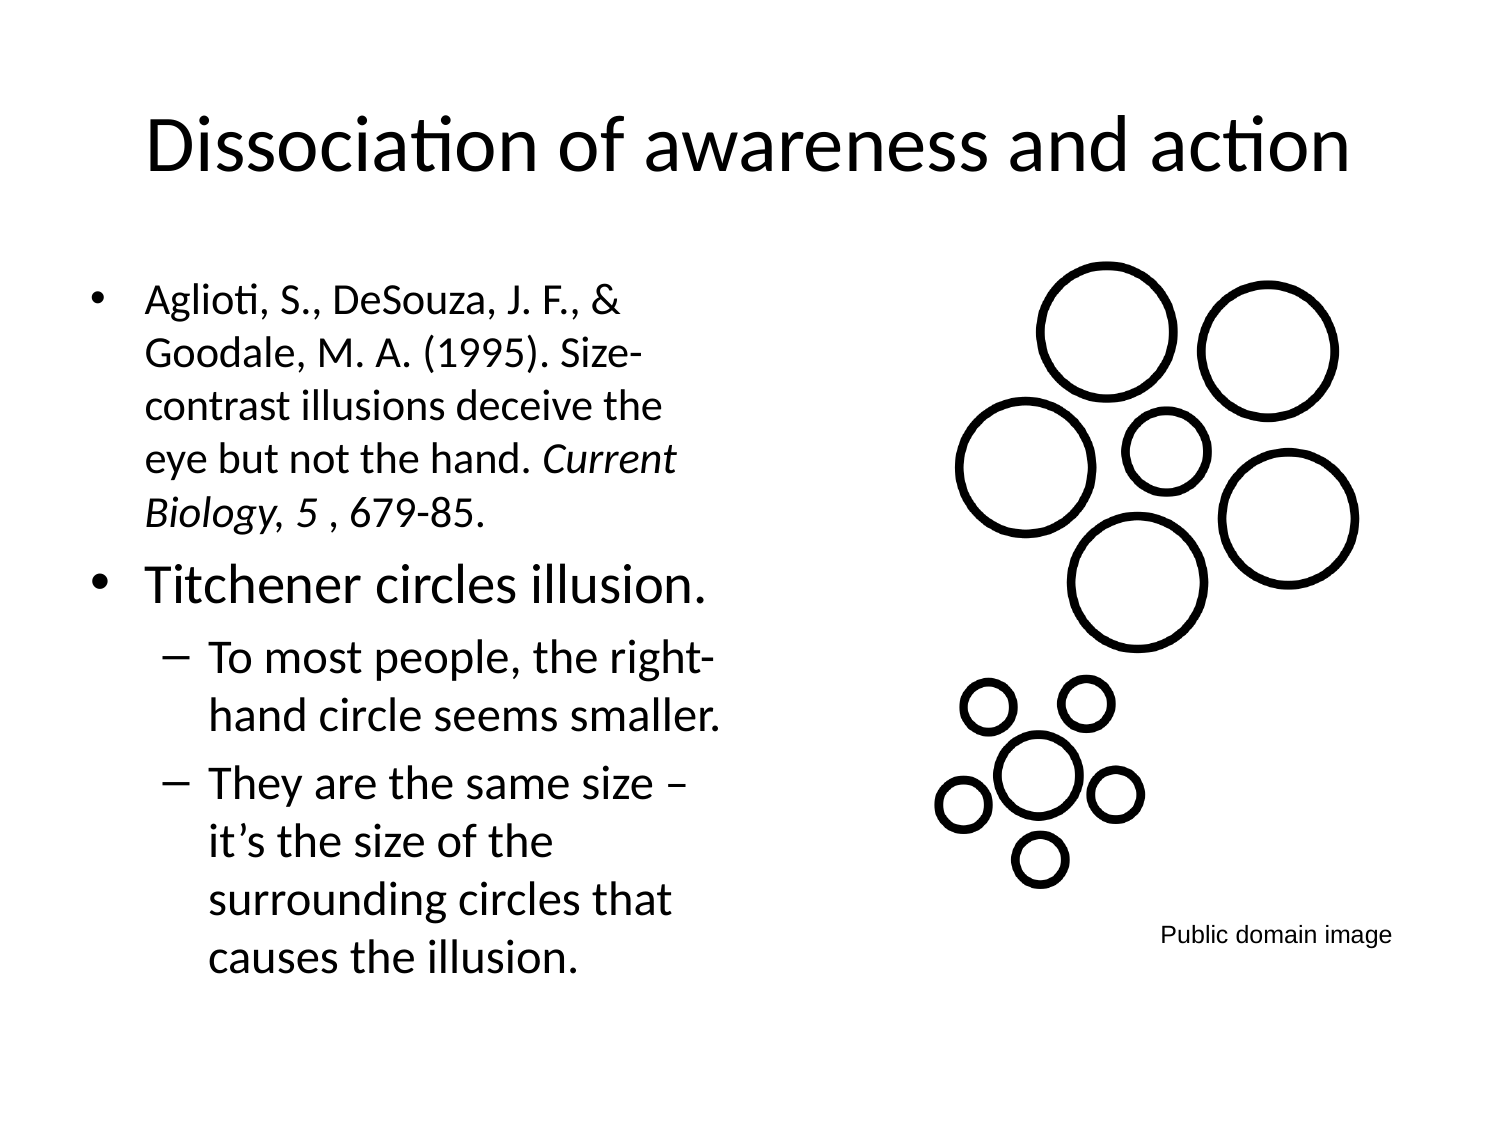

# Dissociation of awareness and action
Aglioti, S., DeSouza, J. F., & Goodale, M. A. (1995). Size-contrast illusions deceive the eye but not the hand. Current Biology, 5 , 679-85.
Titchener circles illusion.
To most people, the right-hand circle seems smaller.
They are the same size – it’s the size of the surrounding circles that causes the illusion.
Public domain image